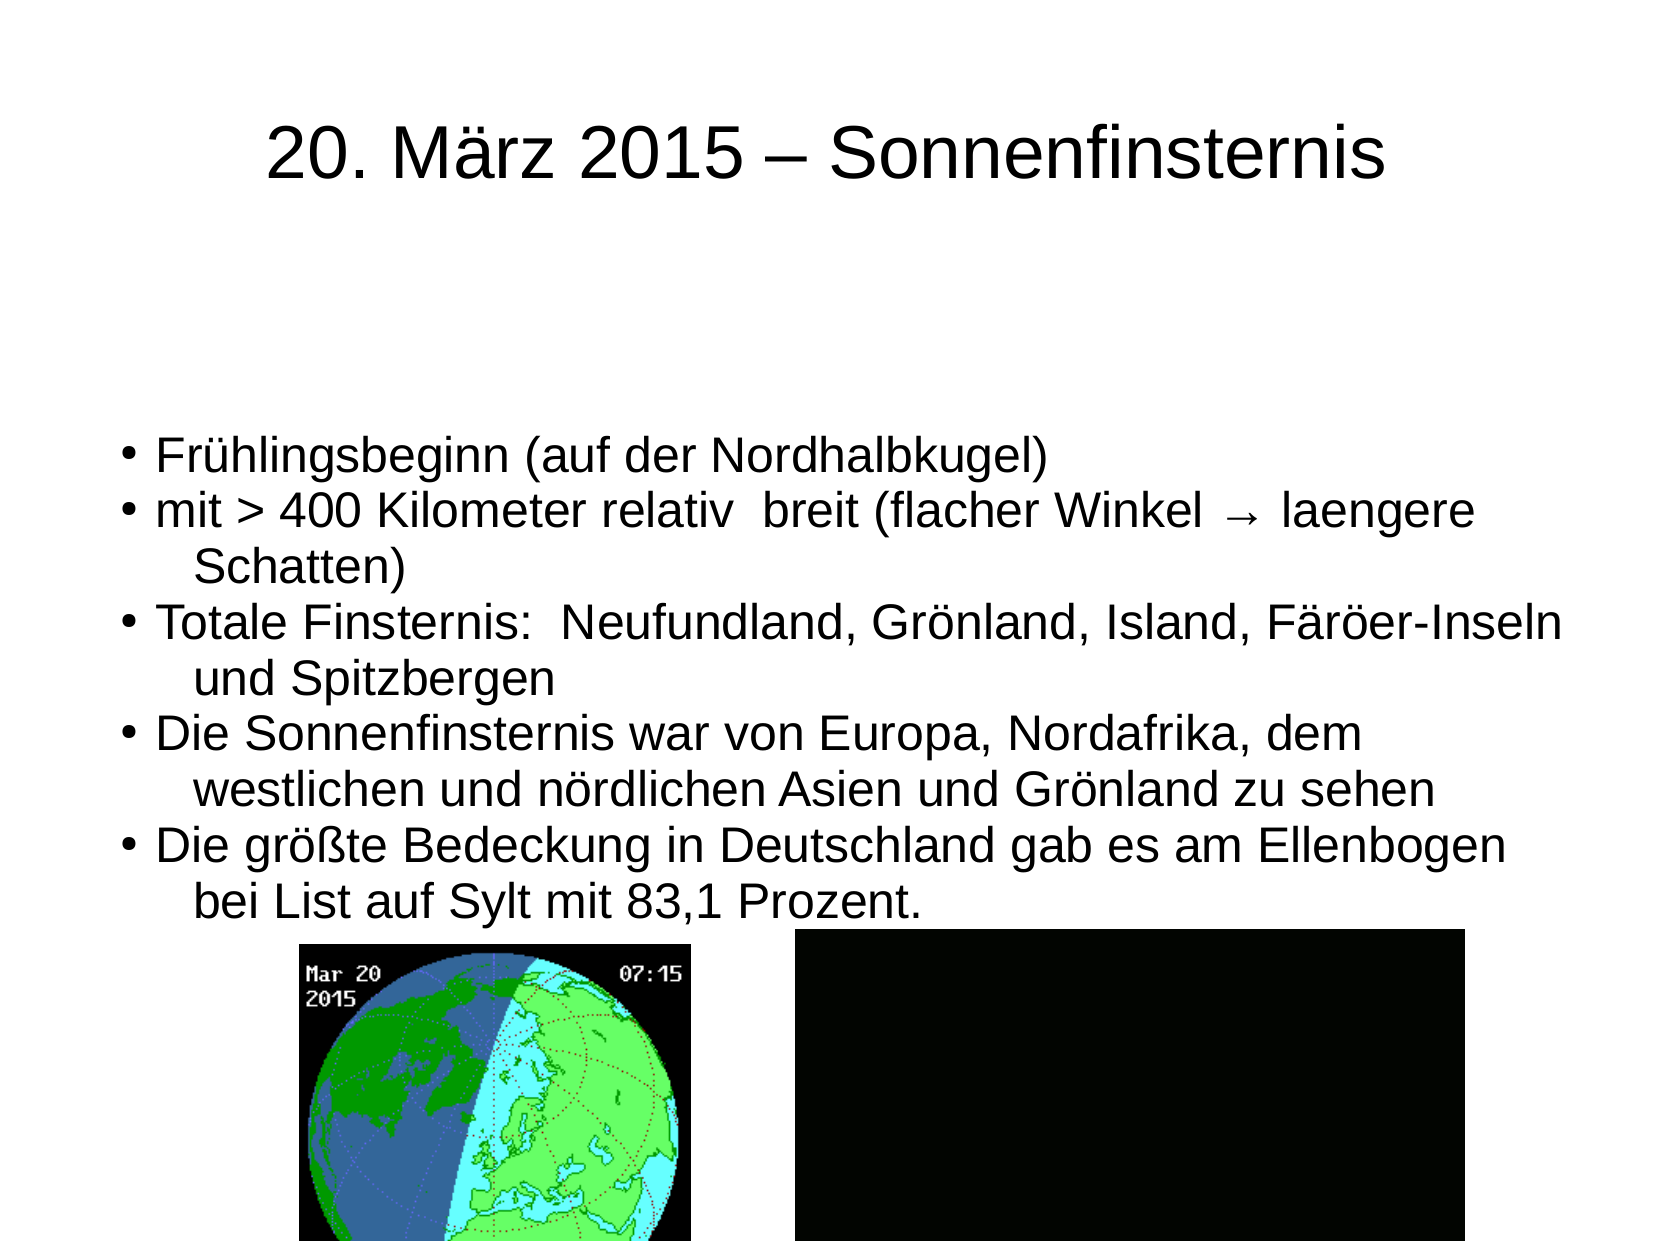

# 20. März 2015 – Sonnenfinsternis
Frühlingsbeginn (auf der Nordhalbkugel)
mit > 400 Kilometer relativ breit (flacher Winkel → laengere Schatten)
Totale Finsternis: Neufundland, Grönland, Island, Färöer-Inseln und Spitzbergen
Die Sonnenfinsternis war von Europa, Nordafrika, dem westlichen und nördlichen Asien und Grönland zu sehen
Die größte Bedeckung in Deutschland gab es am Ellenbogen bei List auf Sylt mit 83,1 Prozent.